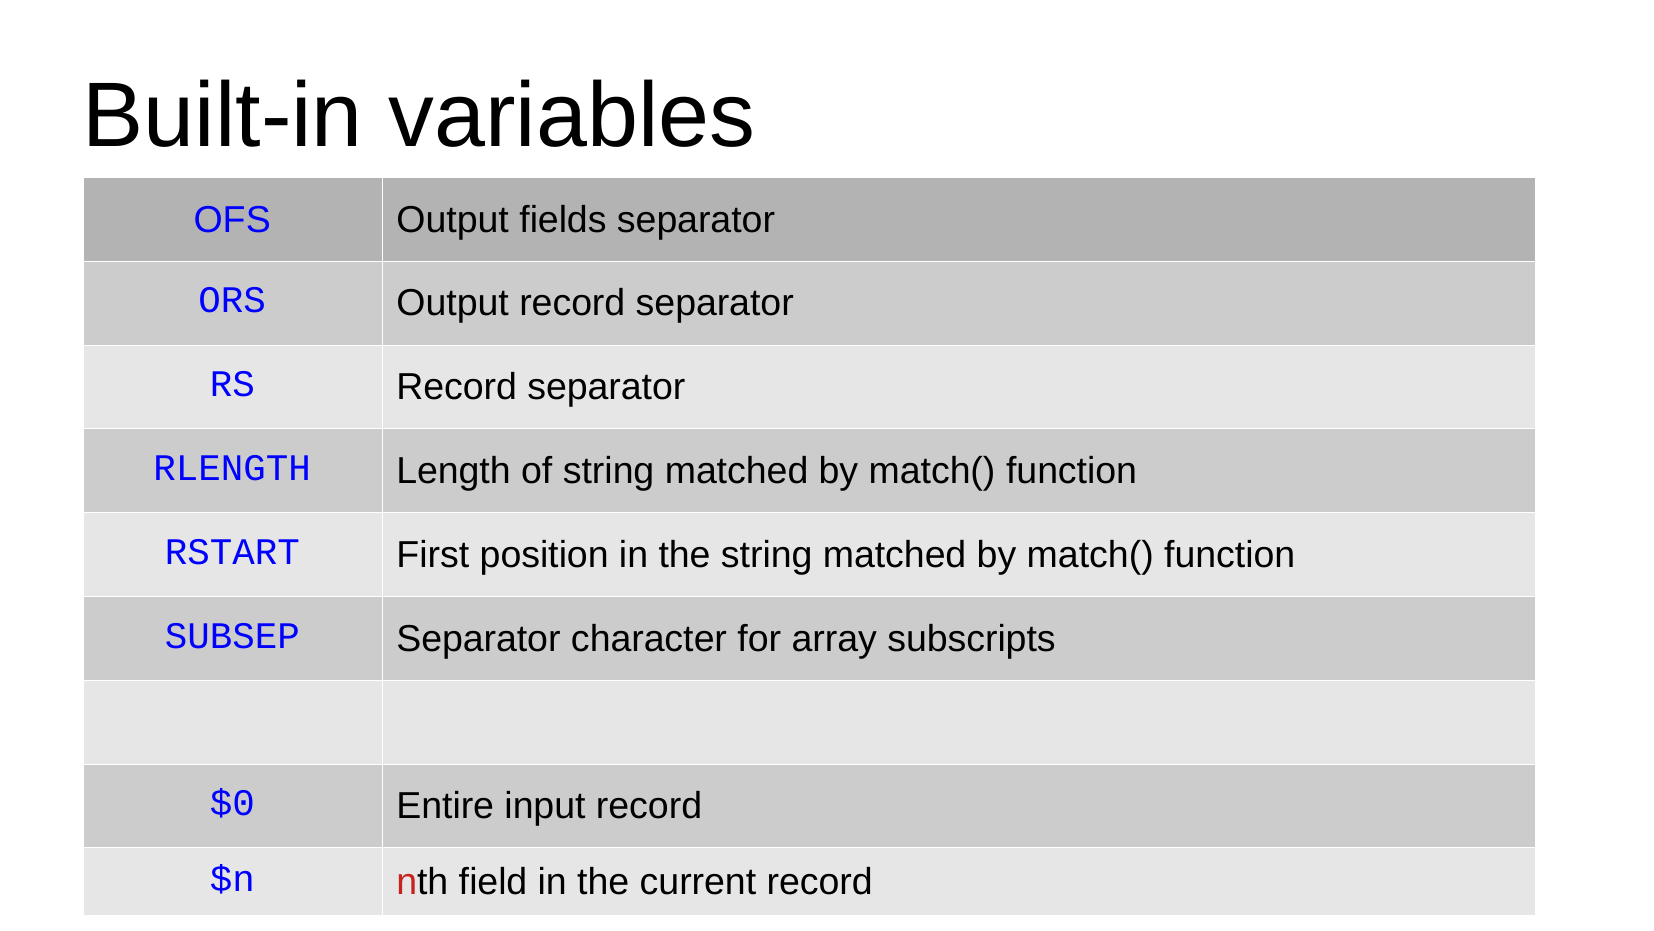

# Built-in variables
| OFS | Output fields separator |
| --- | --- |
| ORS | Output record separator |
| RS | Record separator |
| RLENGTH | Length of string matched by match() function |
| RSTART | First position in the string matched by match() function |
| SUBSEP | Separator character for array subscripts |
| | |
| $0 | Entire input record |
| $n | nth field in the current record |